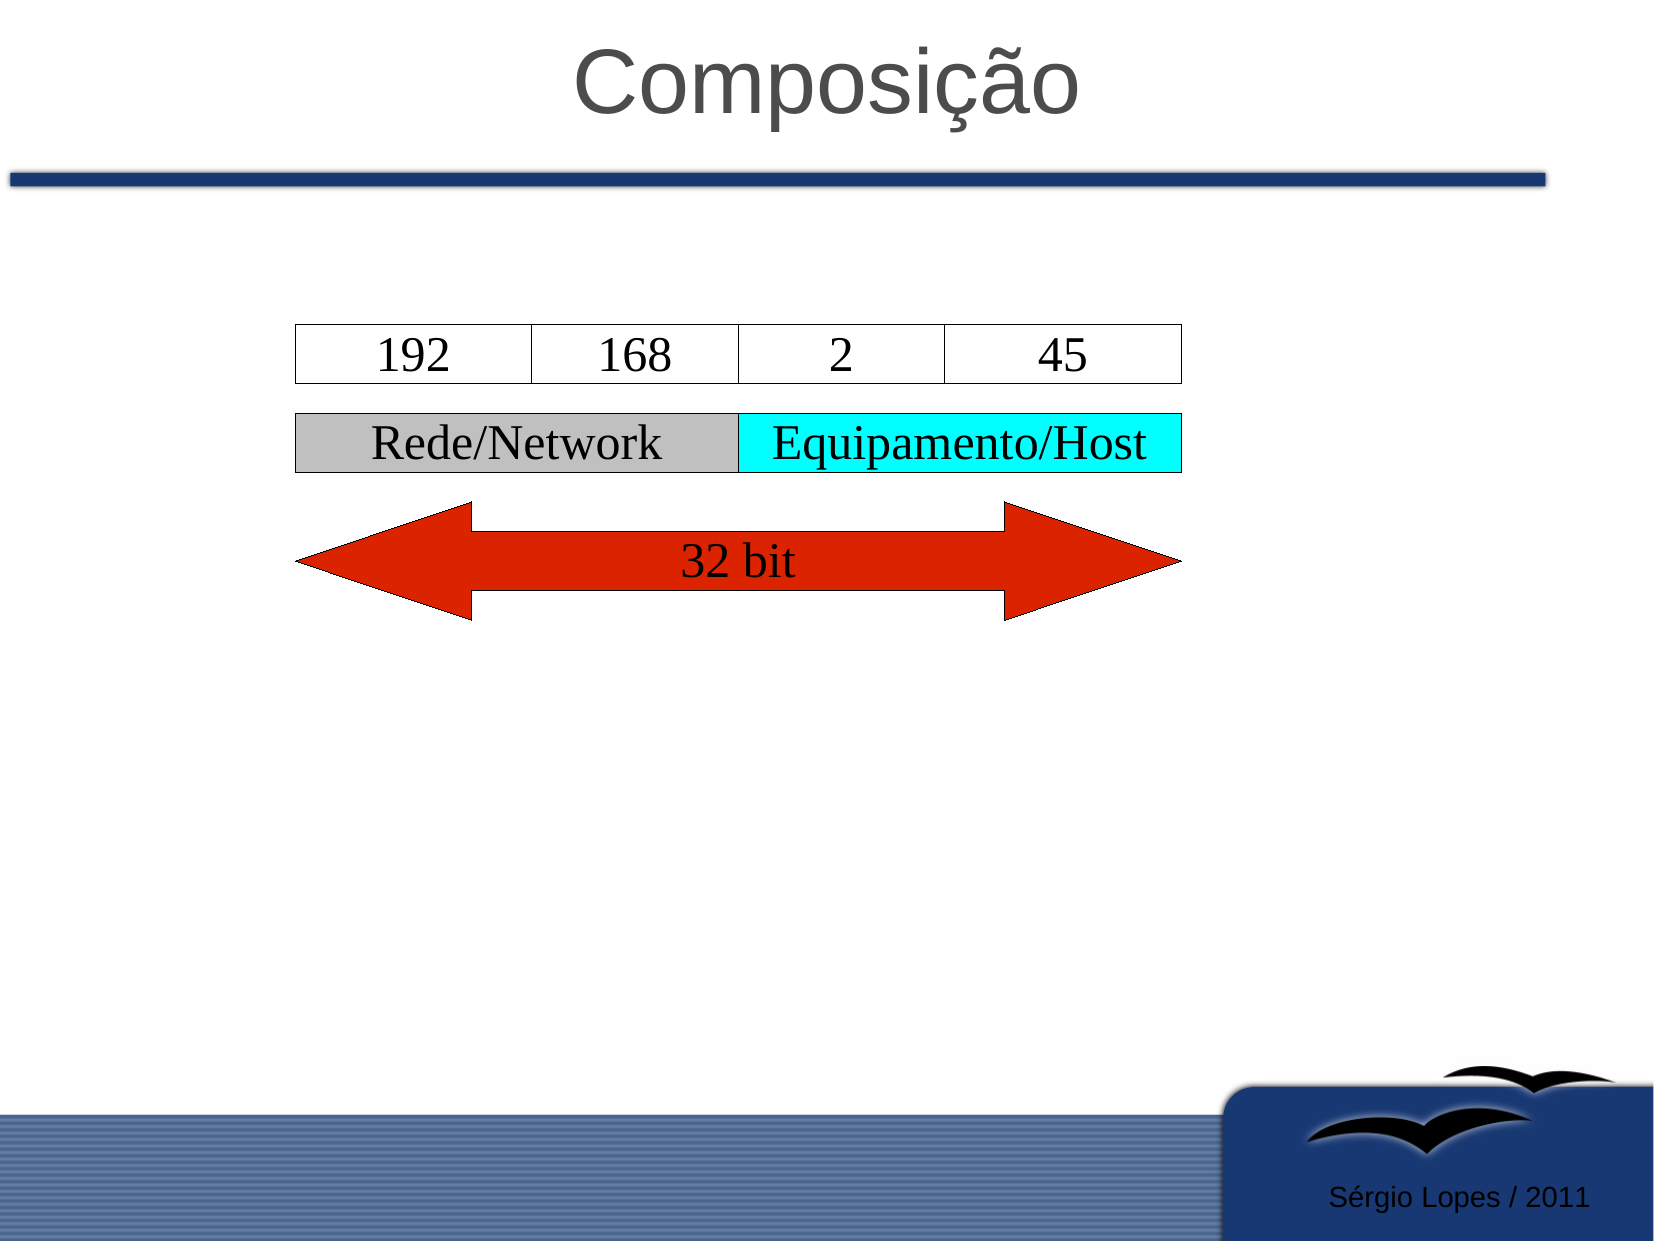

# Composição
192
168
2
45
Rede/Network
Equipamento/Host
32 bit
Sérgio Lopes / 2011